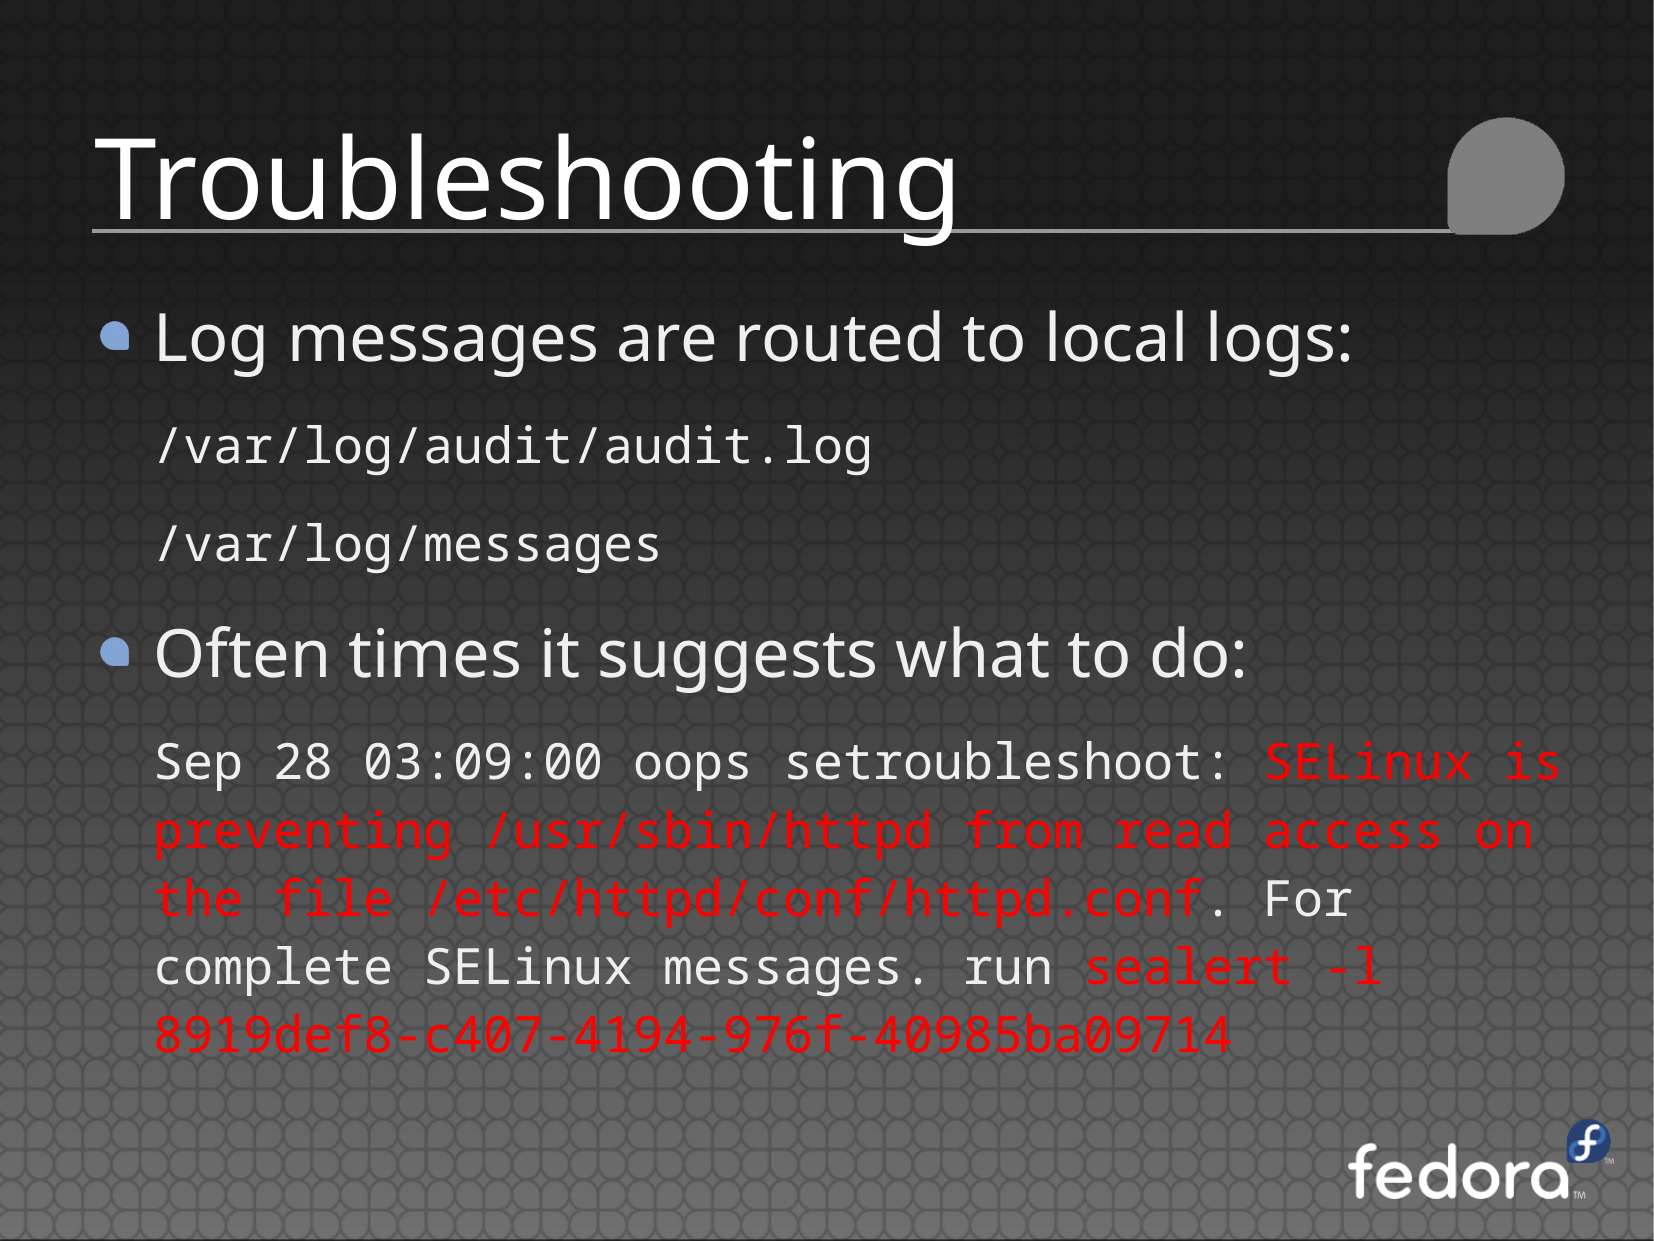

Troubleshooting
# Log messages are routed to local logs:
/var/log/audit/audit.log
/var/log/messages
Often times it suggests what to do:
Sep 28 03:09:00 oops setroubleshoot: SELinux is preventing /usr/sbin/httpd from read access on the file /etc/httpd/conf/httpd.conf. For complete SELinux messages. run sealert -l 8919def8-c407-4194-976f-40985ba09714